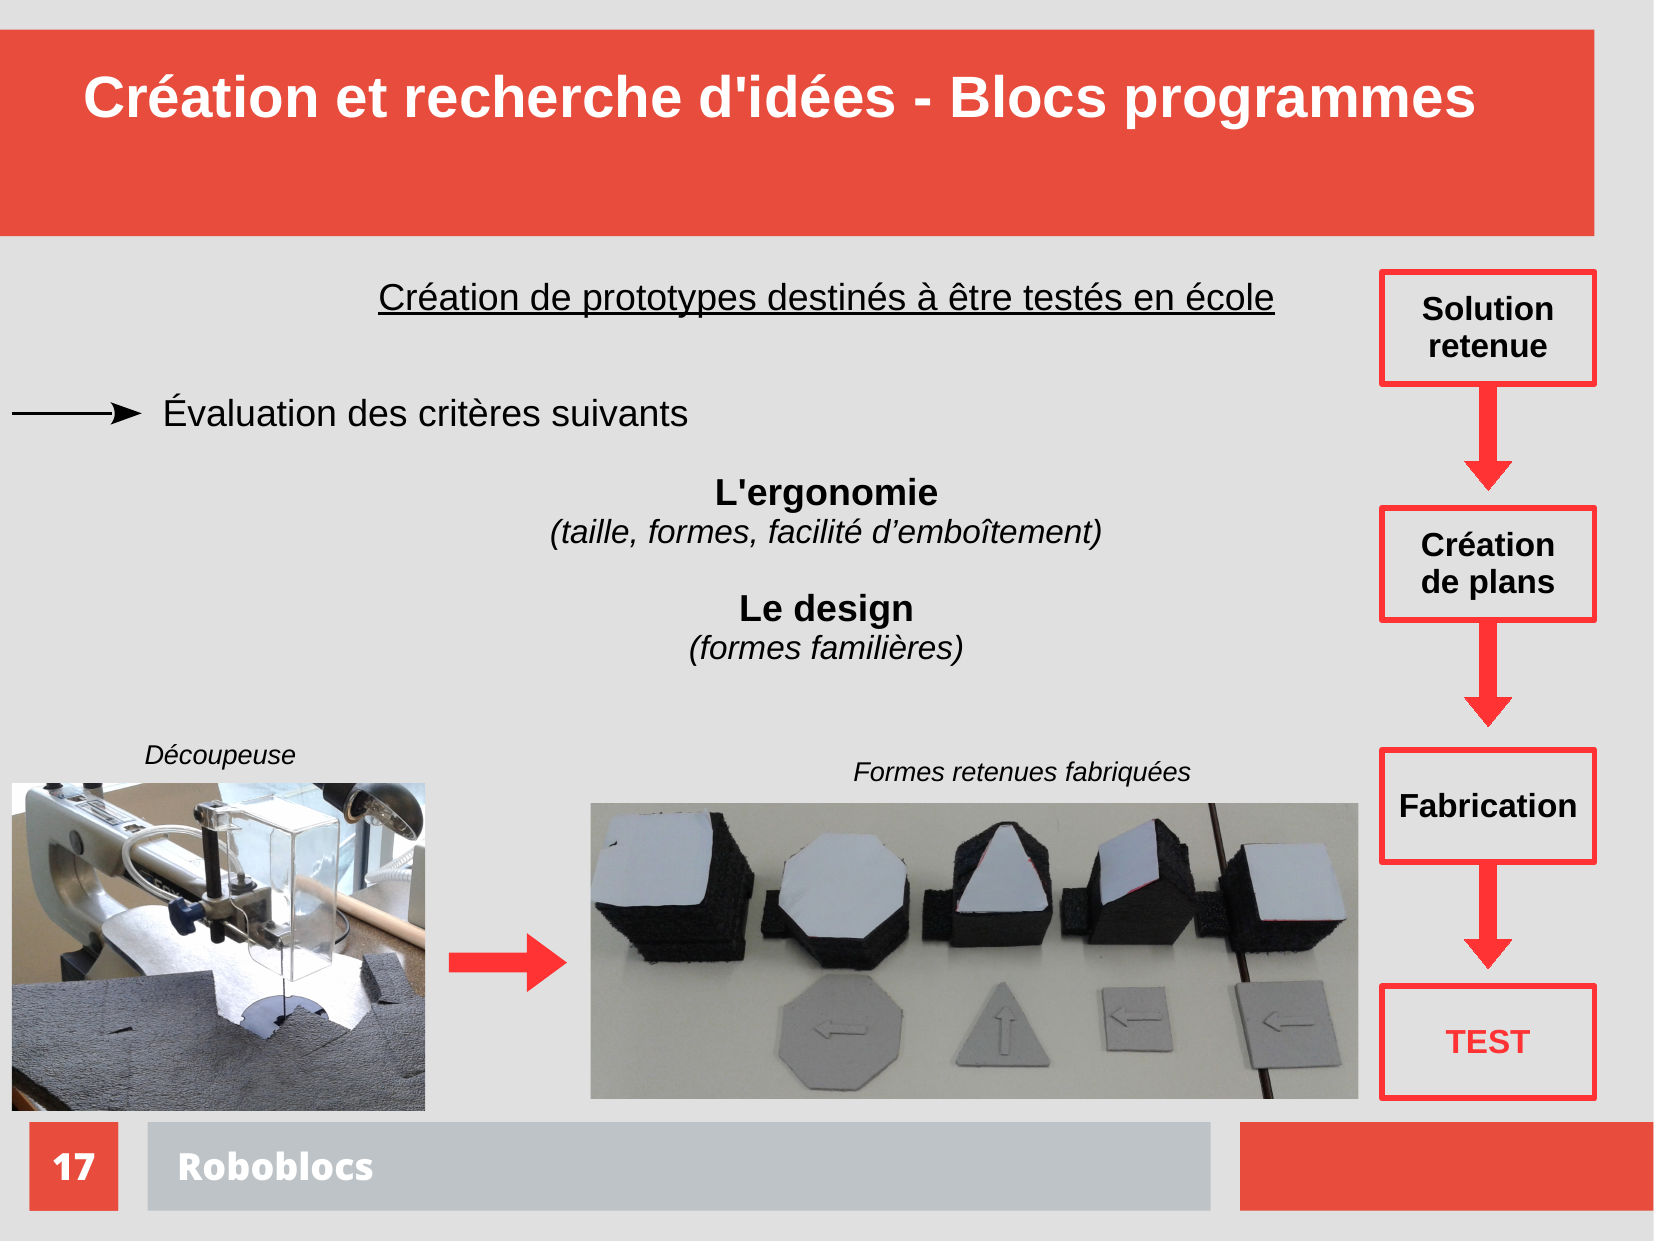

# Création et recherche d'idées - Blocs programmes
Création de prototypes destinés à être testés en école
			Évaluation des critères suivants
L'ergonomie
(taille, formes, facilité d’emboîtement)
Le design
(formes familières)
Solution
retenue
Création
de plans
Découpeuse
Formes retenues fabriquées
Fabrication
TEST
17
Roboblocs